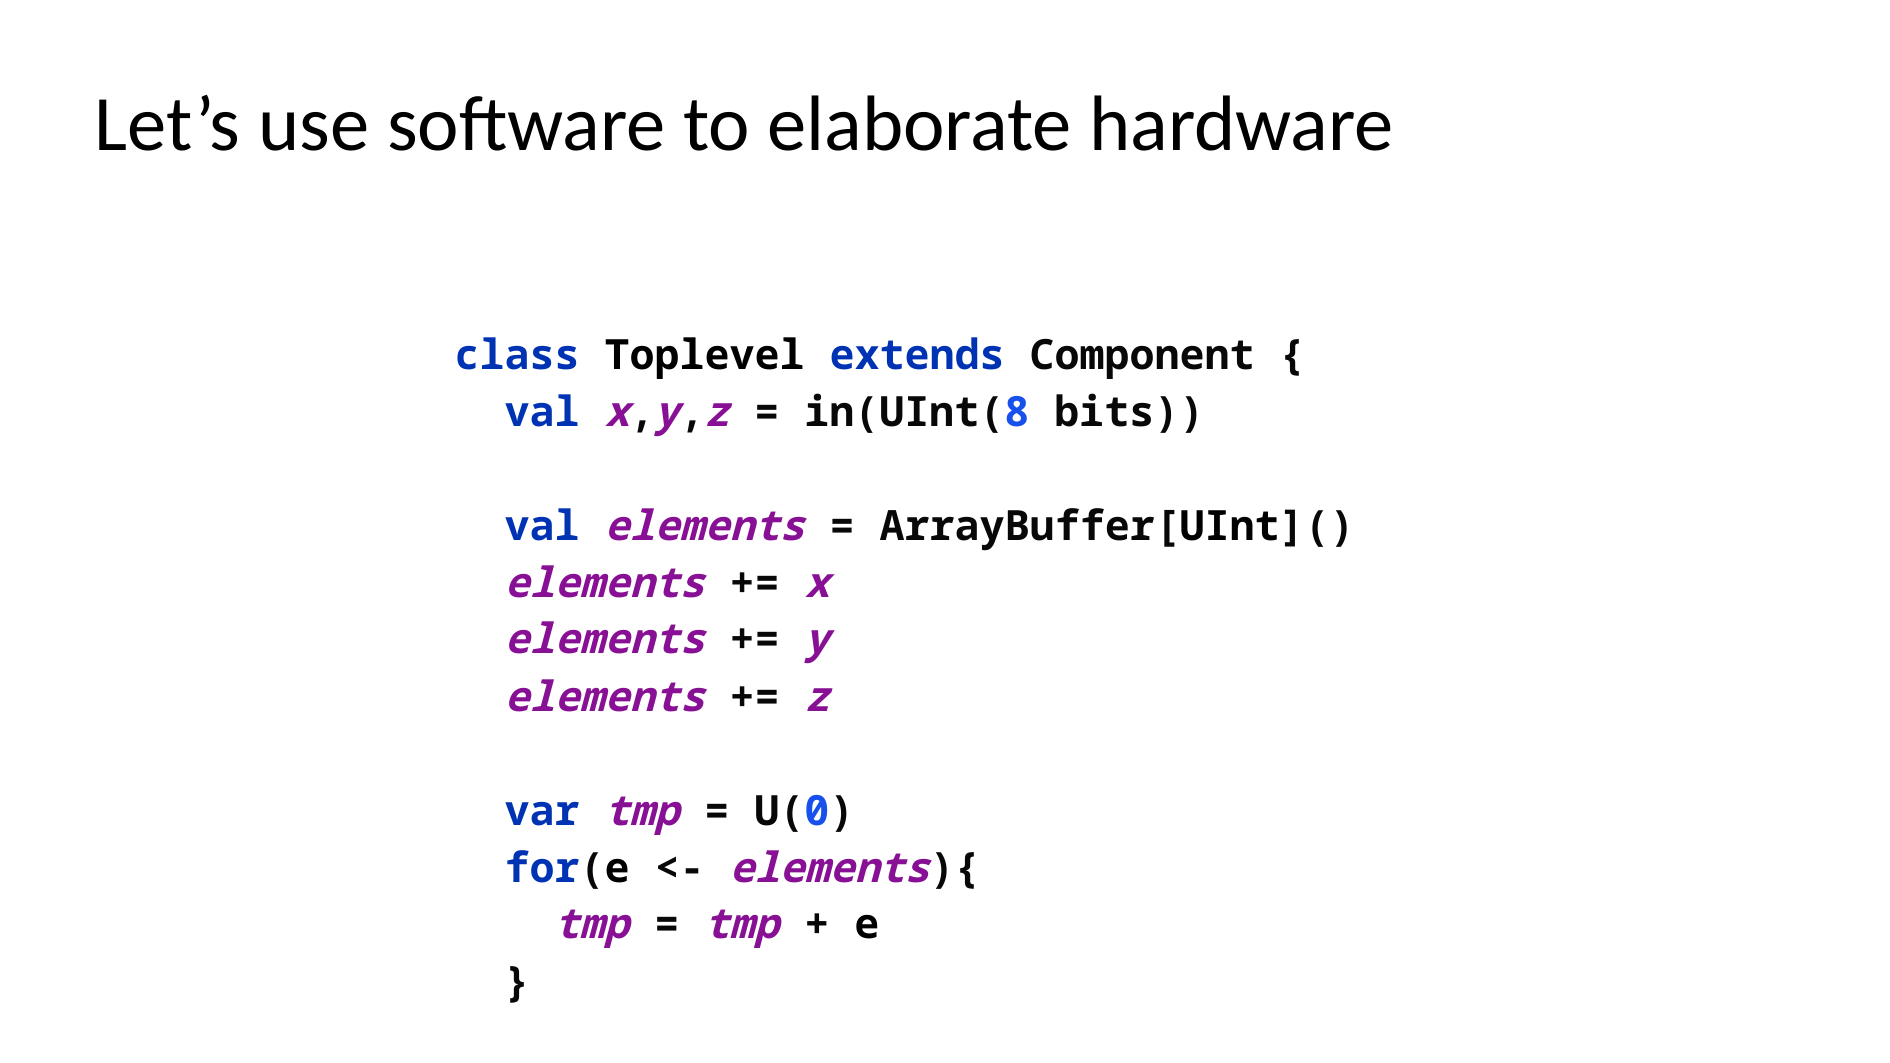

# Let’s use software to elaborate hardware
class Toplevel extends Component {
 val x,y,z = in(UInt(8 bits))
 val elements = ArrayBuffer[UInt]()
 elements += x
 elements += y
 elements += z
 var tmp = U(0)
 for(e <- elements){
 tmp = tmp + e
 }
 val result = out(tmp)
}